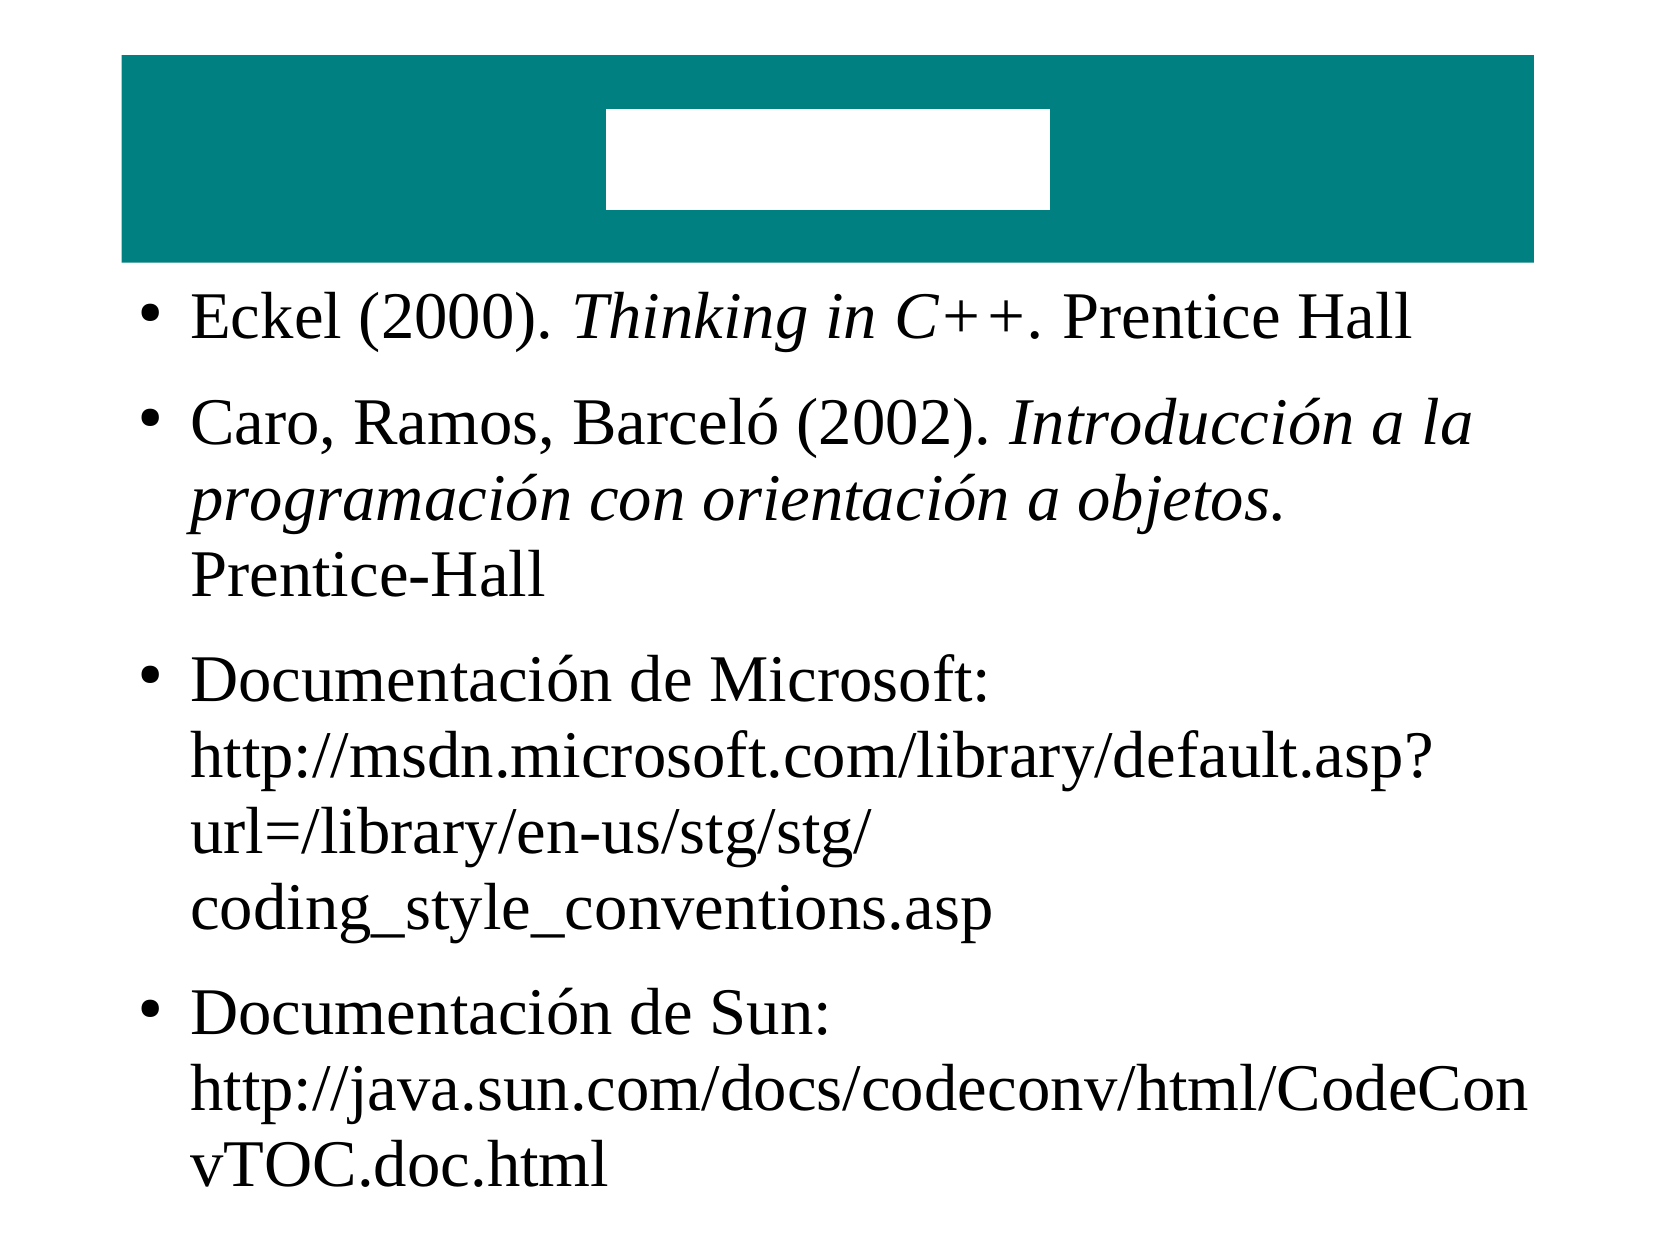

# Bibliografía
Eckel (2000). Thinking in C++. Prentice Hall
Caro, Ramos, Barceló (2002). Introducción a la programación con orientación a objetos. Prentice-Hall
Documentación de Microsoft: http://msdn.microsoft.com/library/default.asp?url=/library/en-us/stg/stg/coding_style_conventions.asp
Documentación de Sun: http://java.sun.com/docs/codeconv/html/CodeConvTOC.doc.html